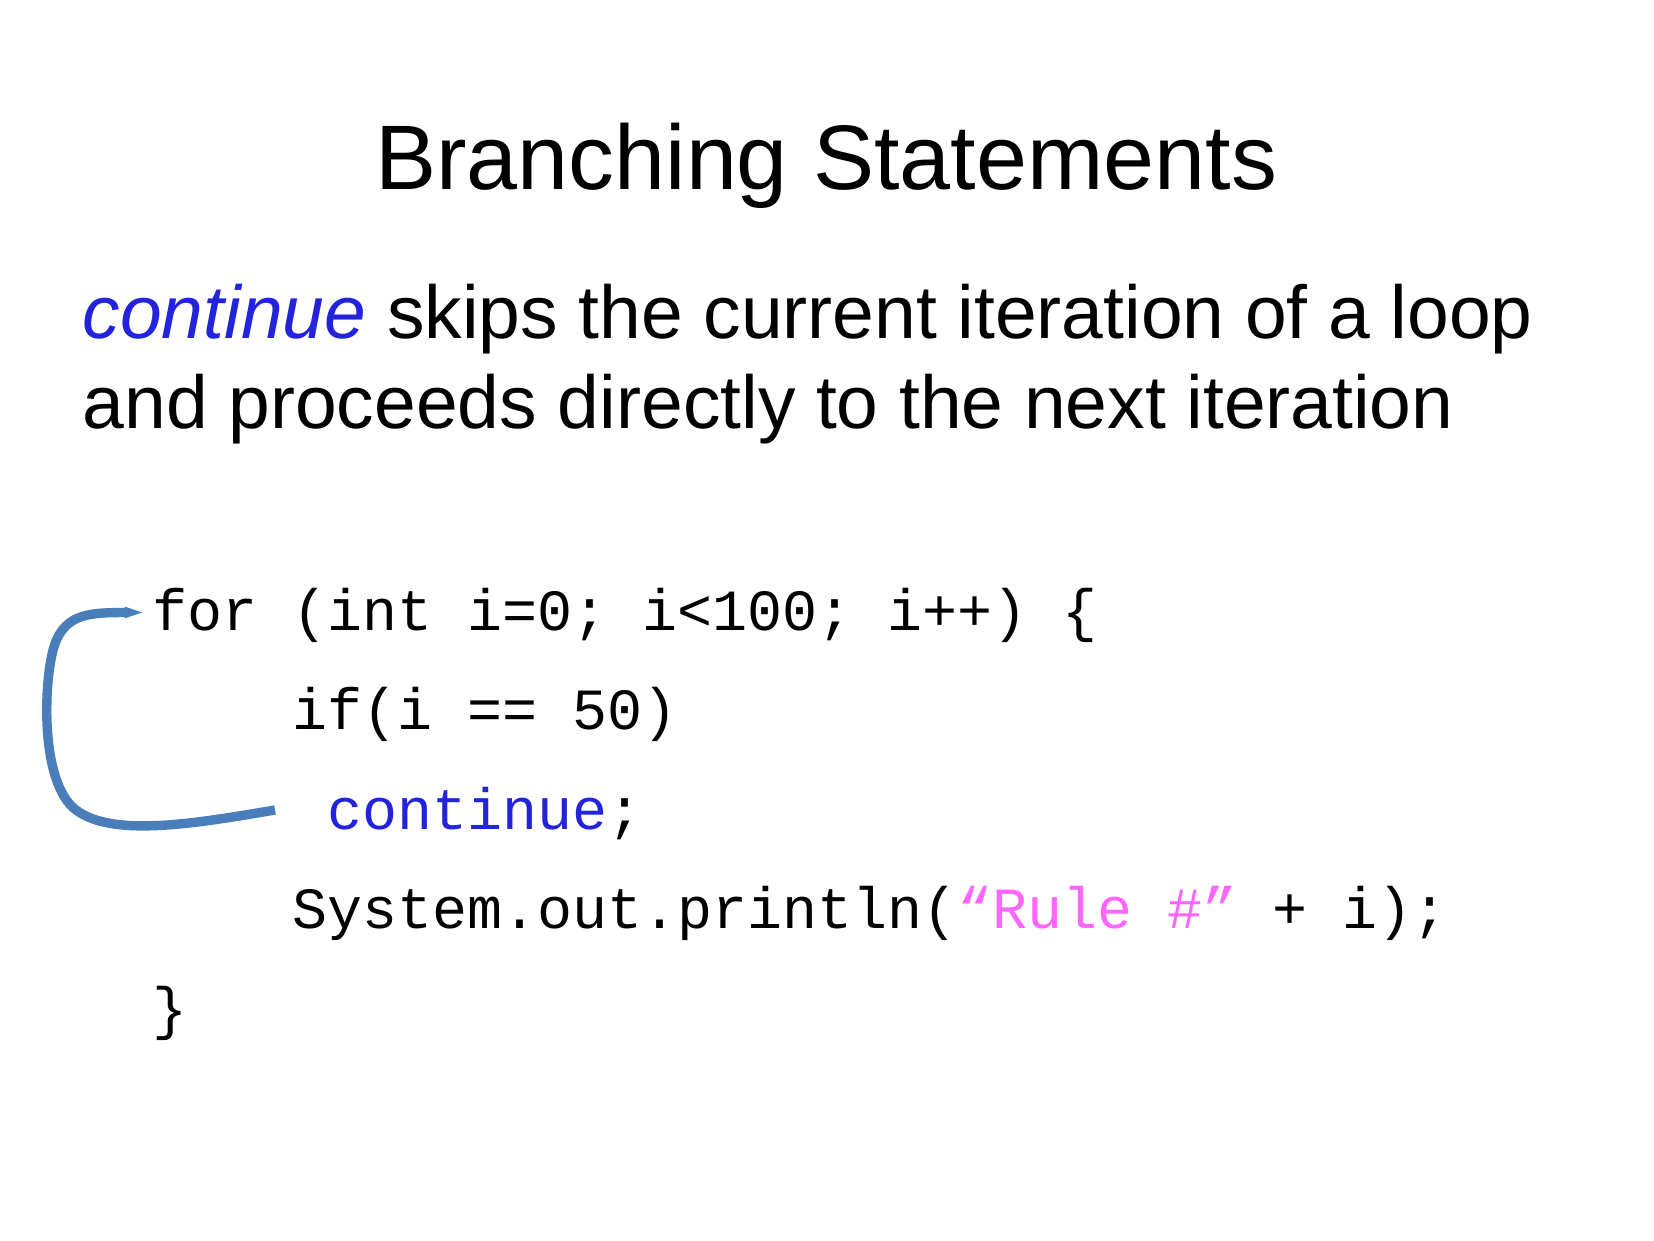

# Branching Statements
continue skips the current iteration of a loop and proceeds directly to the next iteration
 for (int i=0; i<100; i++) {
 if(i == 50)
 continue;
 System.out.println(“Rule #” + i);
 }